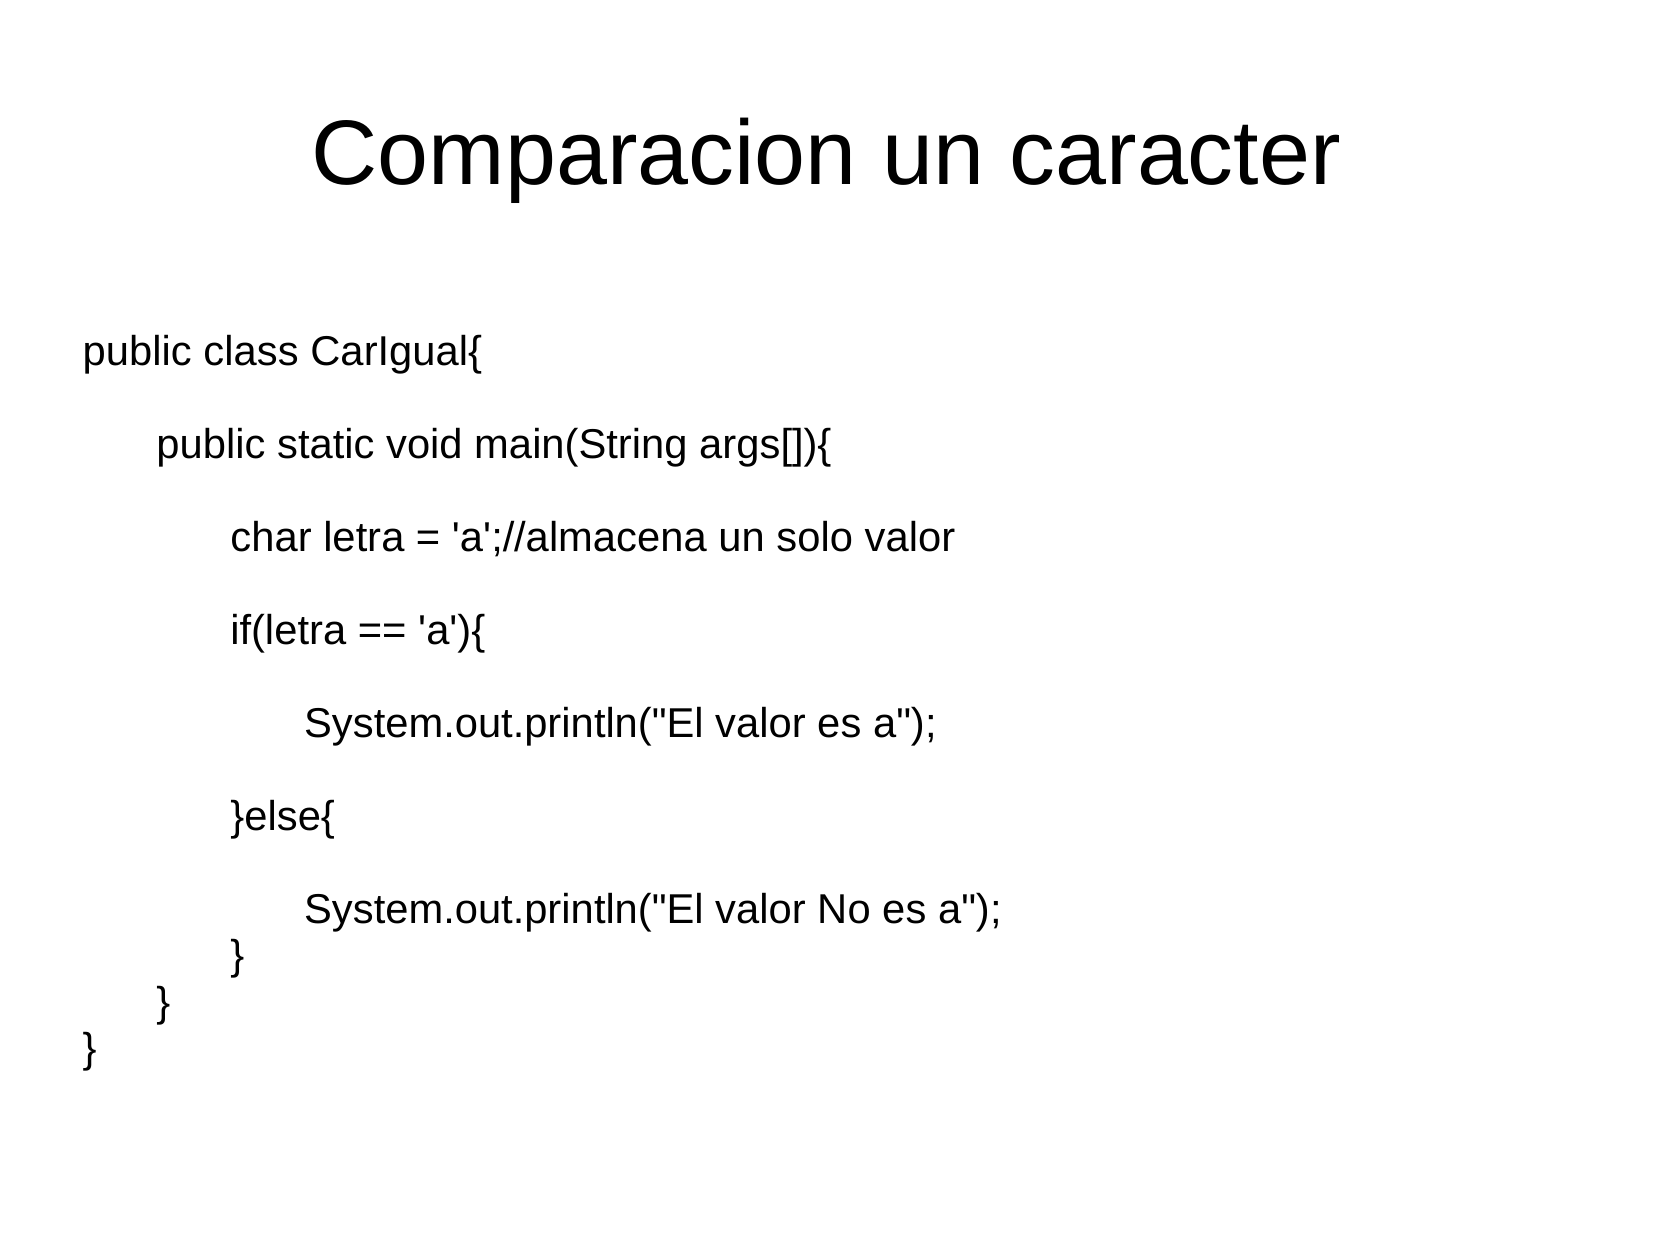

# Comparacion un caracter
public class CarIgual{
	public static void main(String args[]){
		char letra = 'a';//almacena un solo valor
		if(letra == 'a'){
			System.out.println("El valor es a");
		}else{
			System.out.println("El valor No es a");
		}
	}
}